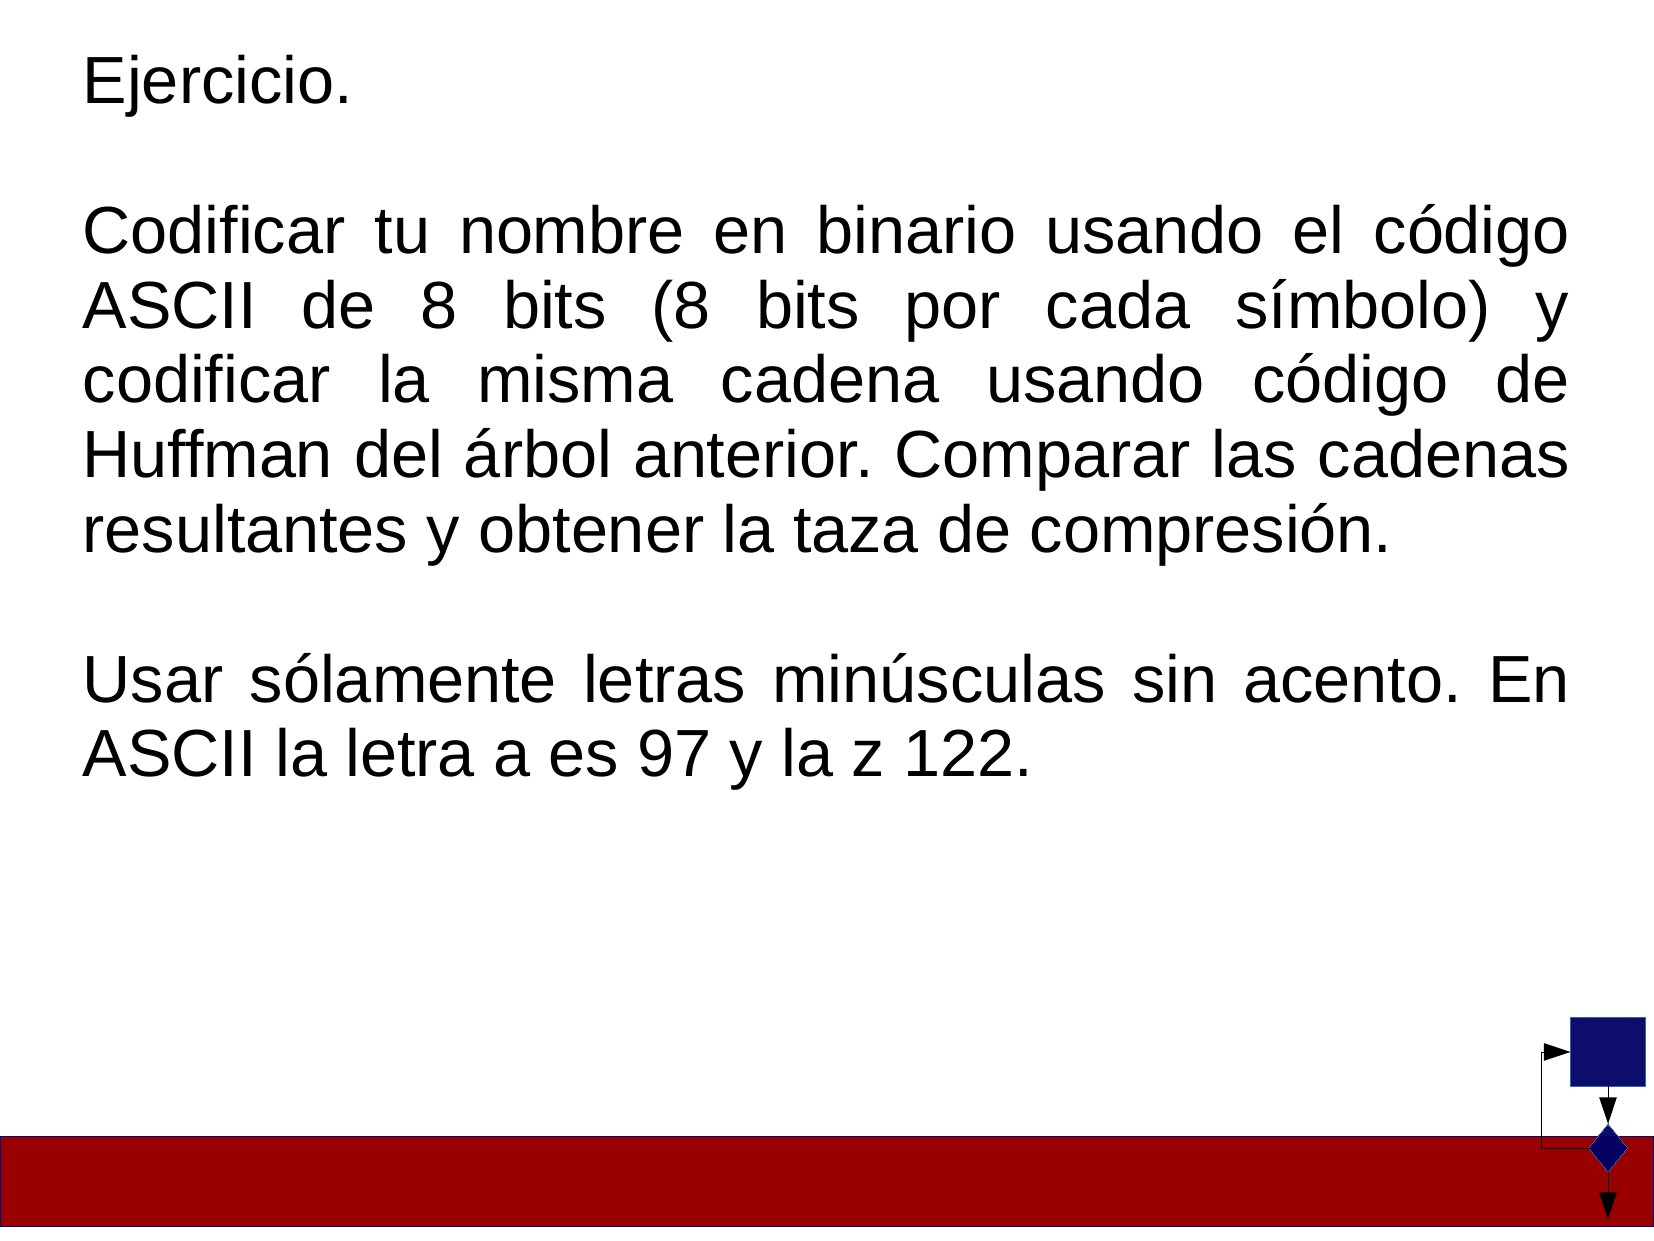

# Ejercicio.
Codificar tu nombre en binario usando el código ASCII de 8 bits (8 bits por cada símbolo) y codificar la misma cadena usando código de Huffman del árbol anterior. Comparar las cadenas resultantes y obtener la taza de compresión.
Usar sólamente letras minúsculas sin acento. En ASCII la letra a es 97 y la z 122.